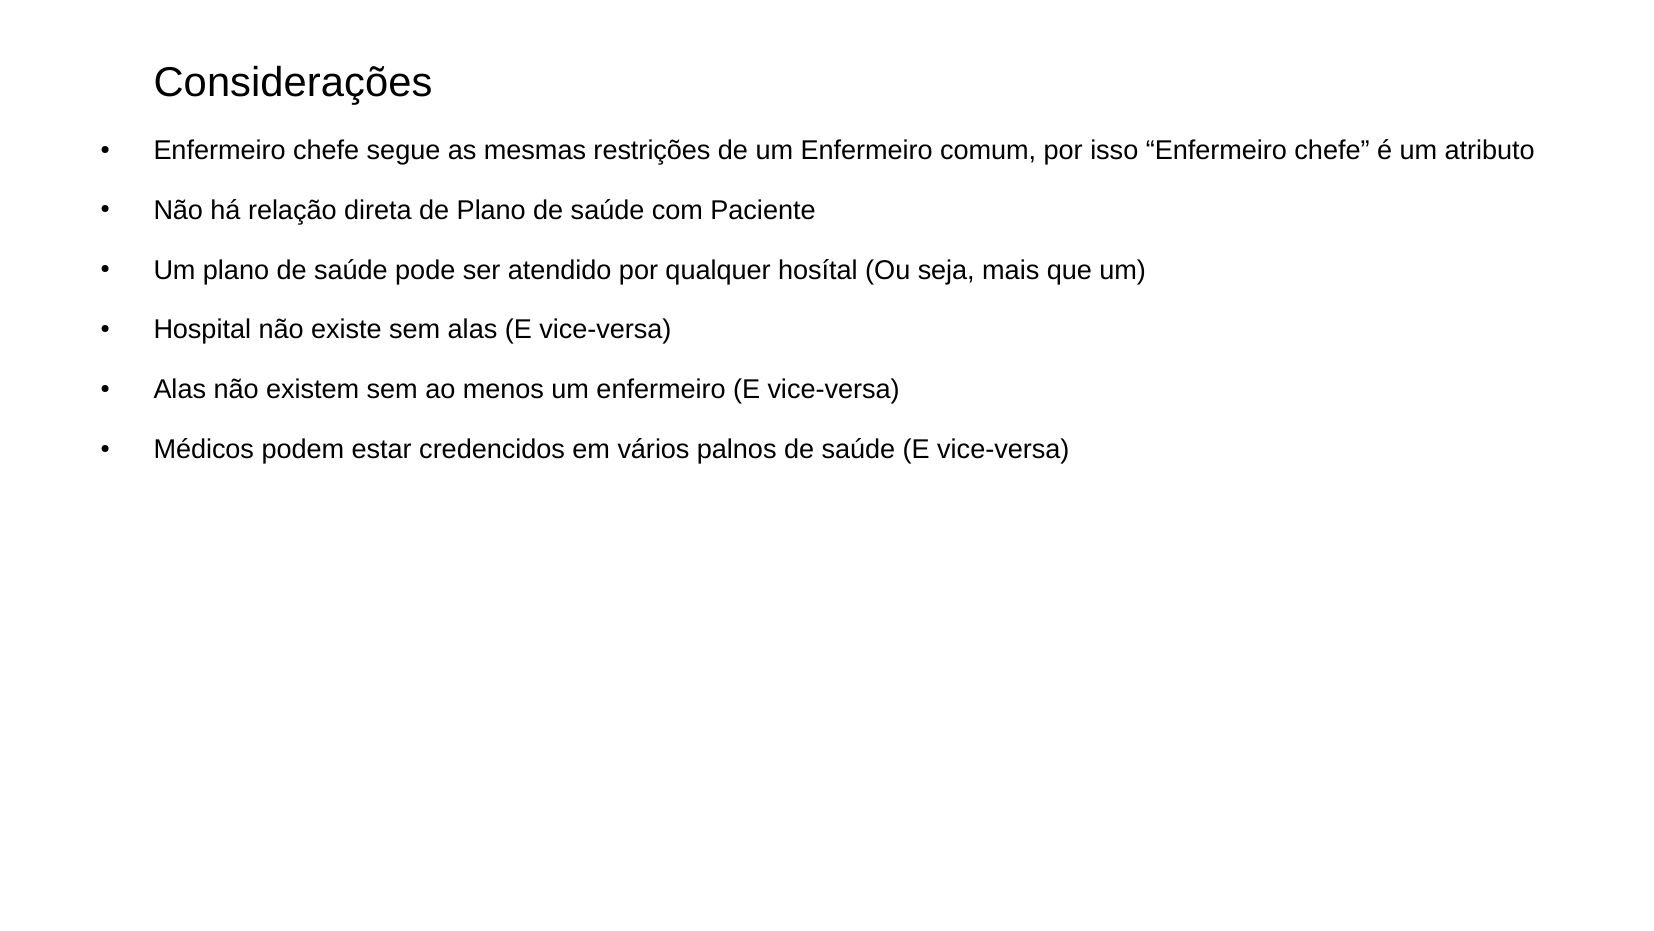

# Considerações
Enfermeiro chefe segue as mesmas restrições de um Enfermeiro comum, por isso “Enfermeiro chefe” é um atributo
Não há relação direta de Plano de saúde com Paciente
Um plano de saúde pode ser atendido por qualquer hosítal (Ou seja, mais que um)
Hospital não existe sem alas (E vice-versa)
Alas não existem sem ao menos um enfermeiro (E vice-versa)
Médicos podem estar credencidos em vários palnos de saúde (E vice-versa)